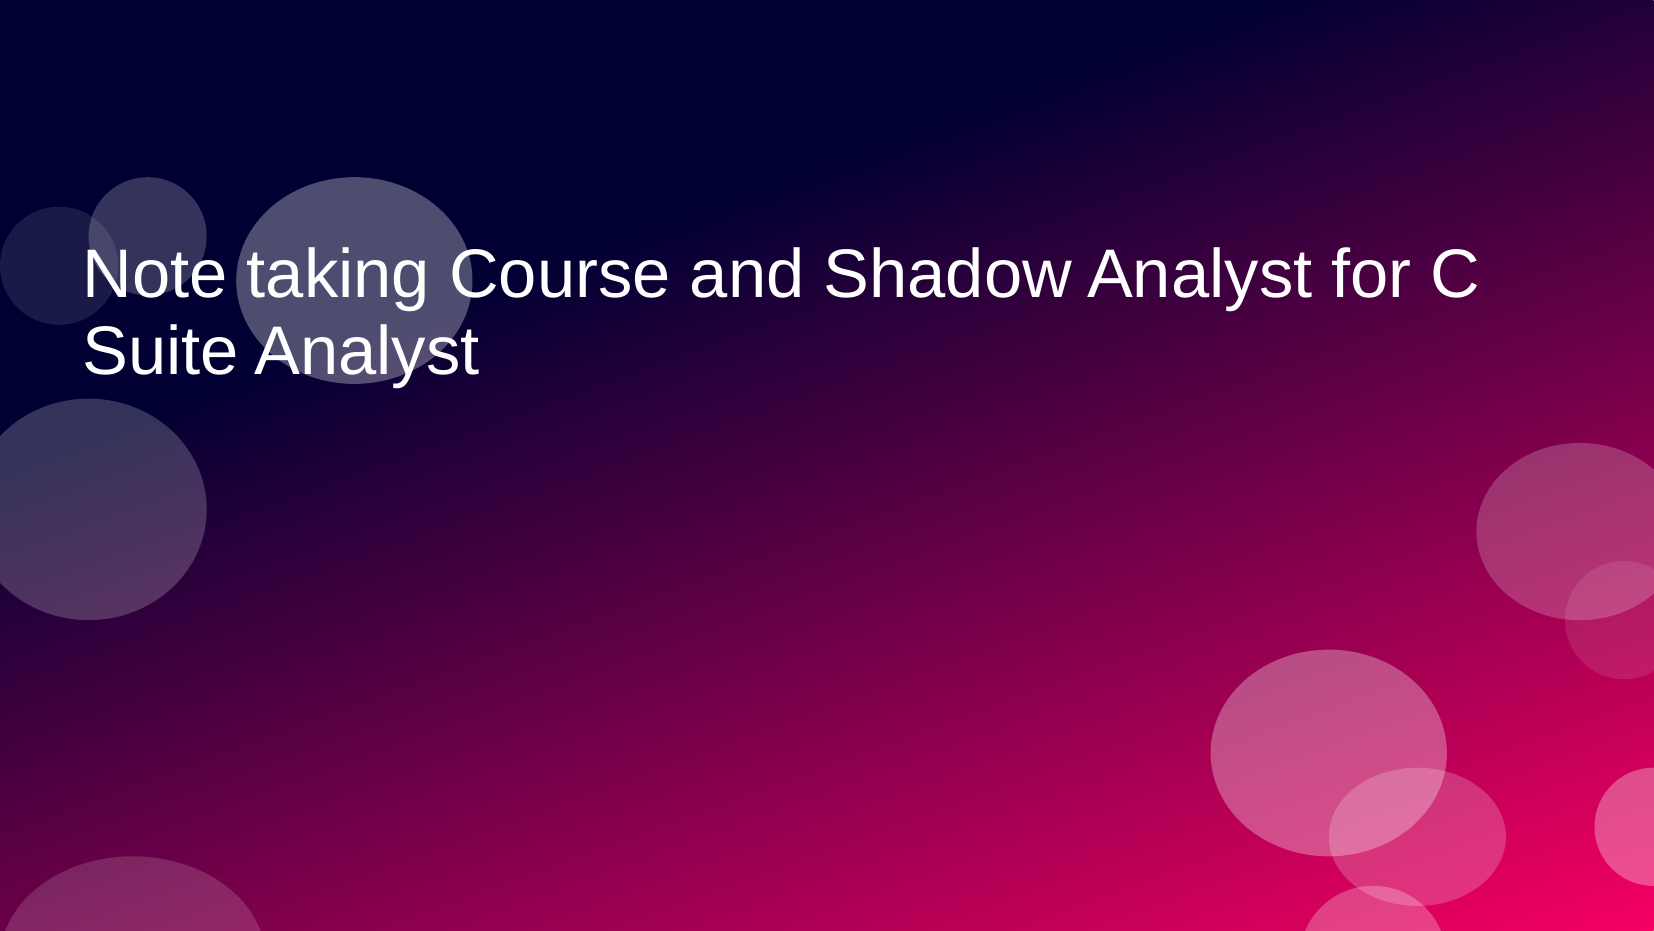

# Note taking Course and Shadow Analyst for C Suite Analyst